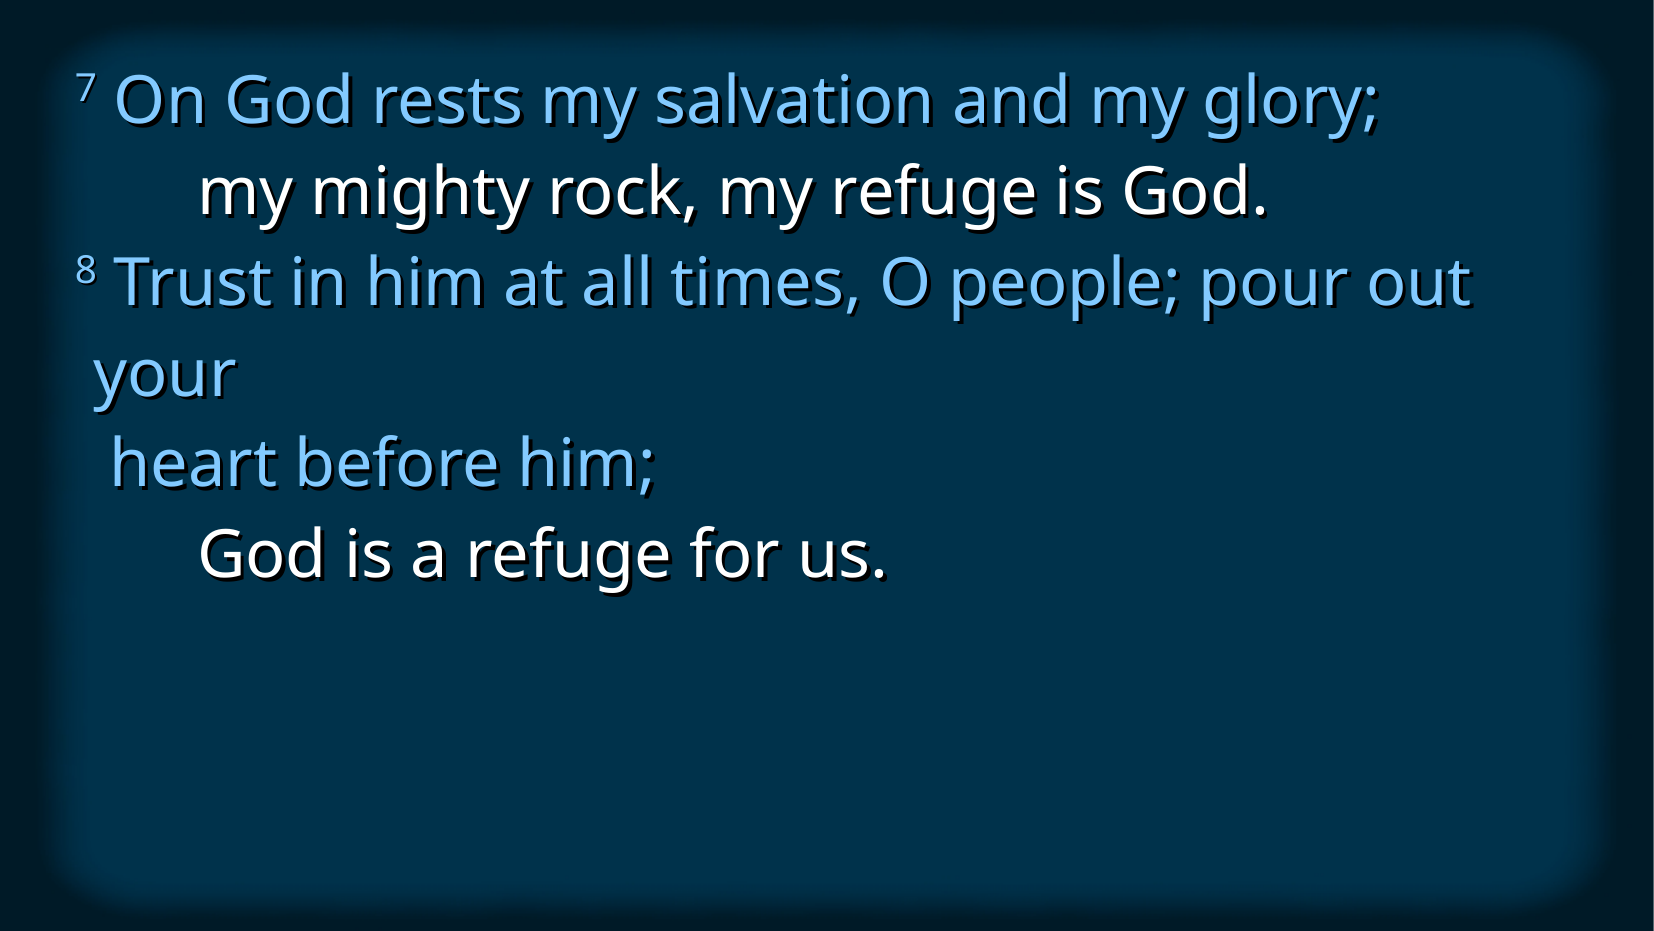

7 On God rests my salvation and my glory;
 my mighty rock, my refuge is God.
8 Trust in him at all times, O people; pour out your
 heart before him;
 God is a refuge for us.